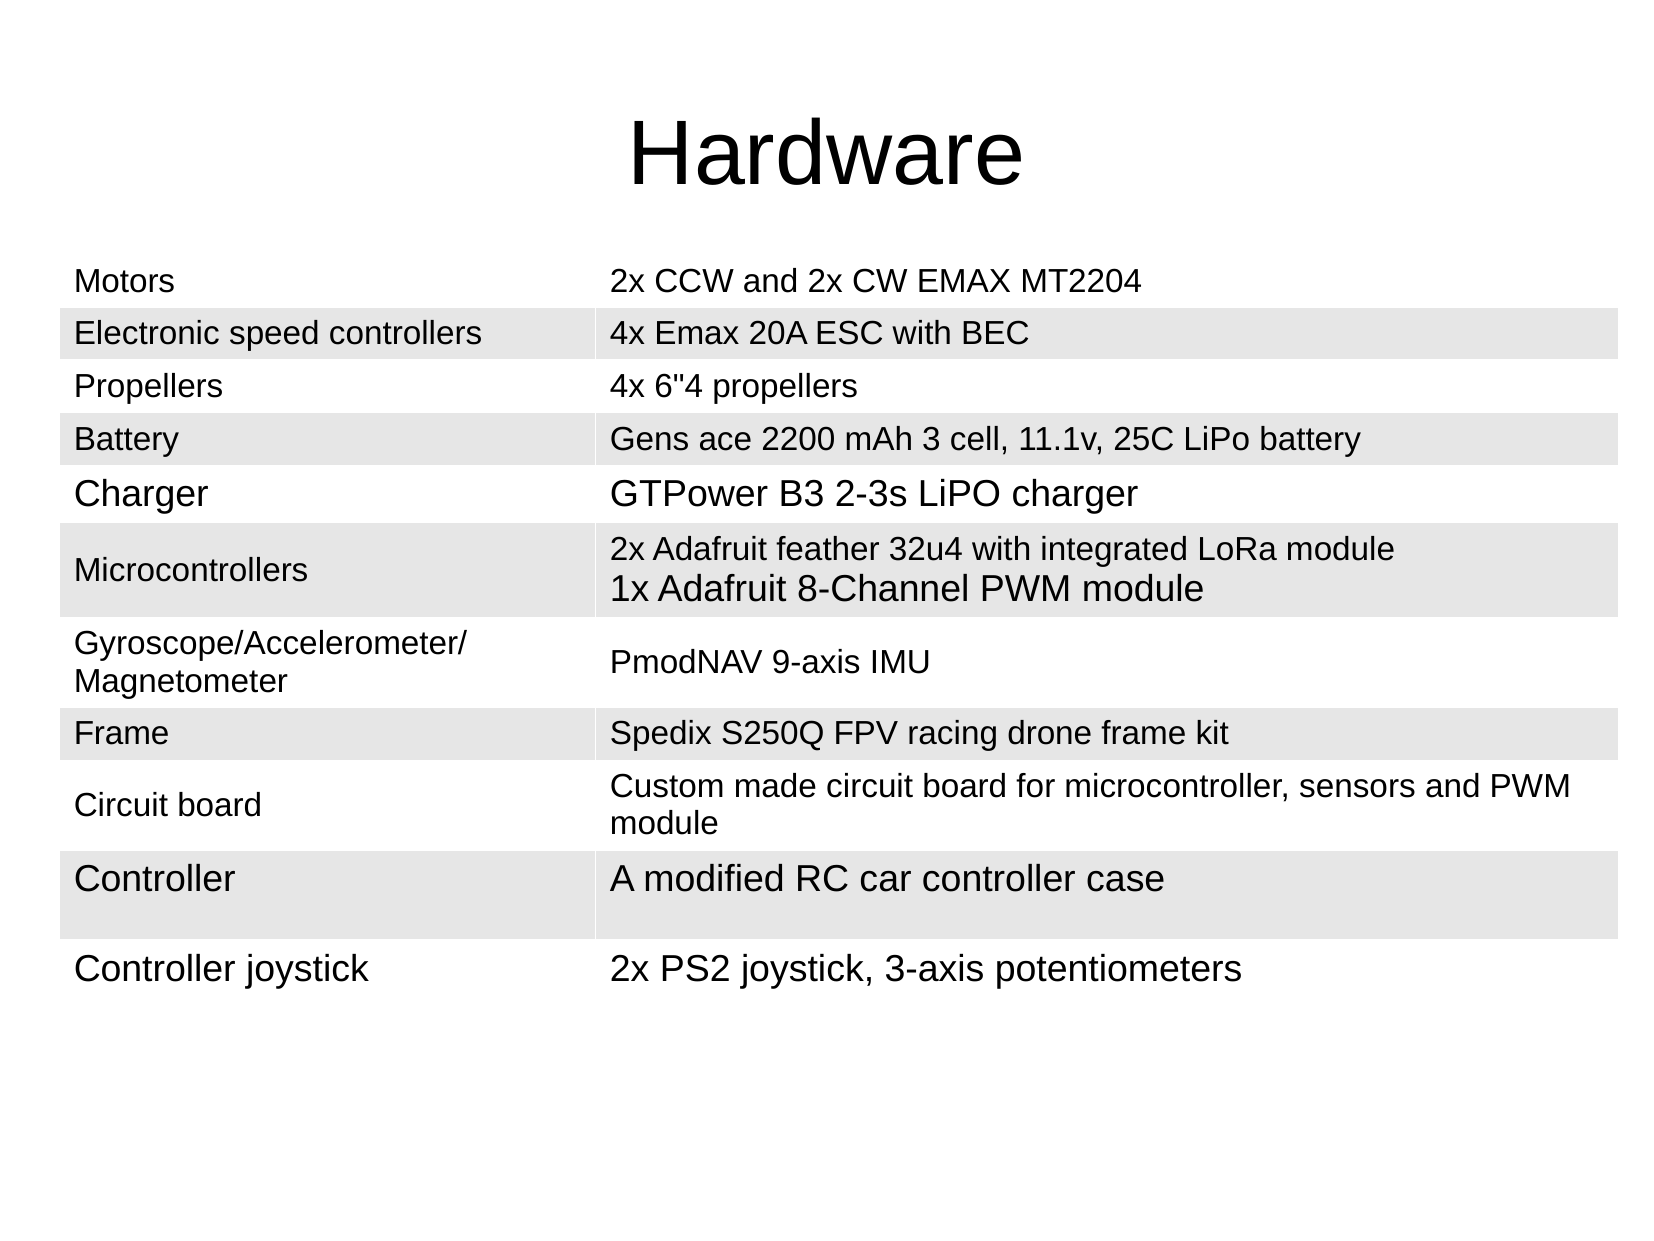

# Hardware
| Motors | 2x CCW and 2x CW EMAX MT2204 |
| --- | --- |
| Electronic speed controllers | 4x Emax 20A ESC with BEC |
| Propellers | 4x 6"4 propellers |
| Battery | Gens ace 2200 mAh 3 cell, 11.1v, 25C LiPo battery |
| Charger | GTPower B3 2-3s LiPO charger |
| Microcontrollers | 2x Adafruit feather 32u4 with integrated LoRa module 1x Adafruit 8-Channel PWM module |
| Gyroscope/Accelerometer/ Magnetometer | PmodNAV 9-axis IMU |
| Frame | Spedix S250Q FPV racing drone frame kit |
| Circuit board | Custom made circuit board for microcontroller, sensors and PWM module |
| Controller | A modified RC car controller case |
| Controller joystick | 2x PS2 joystick, 3-axis potentiometers |